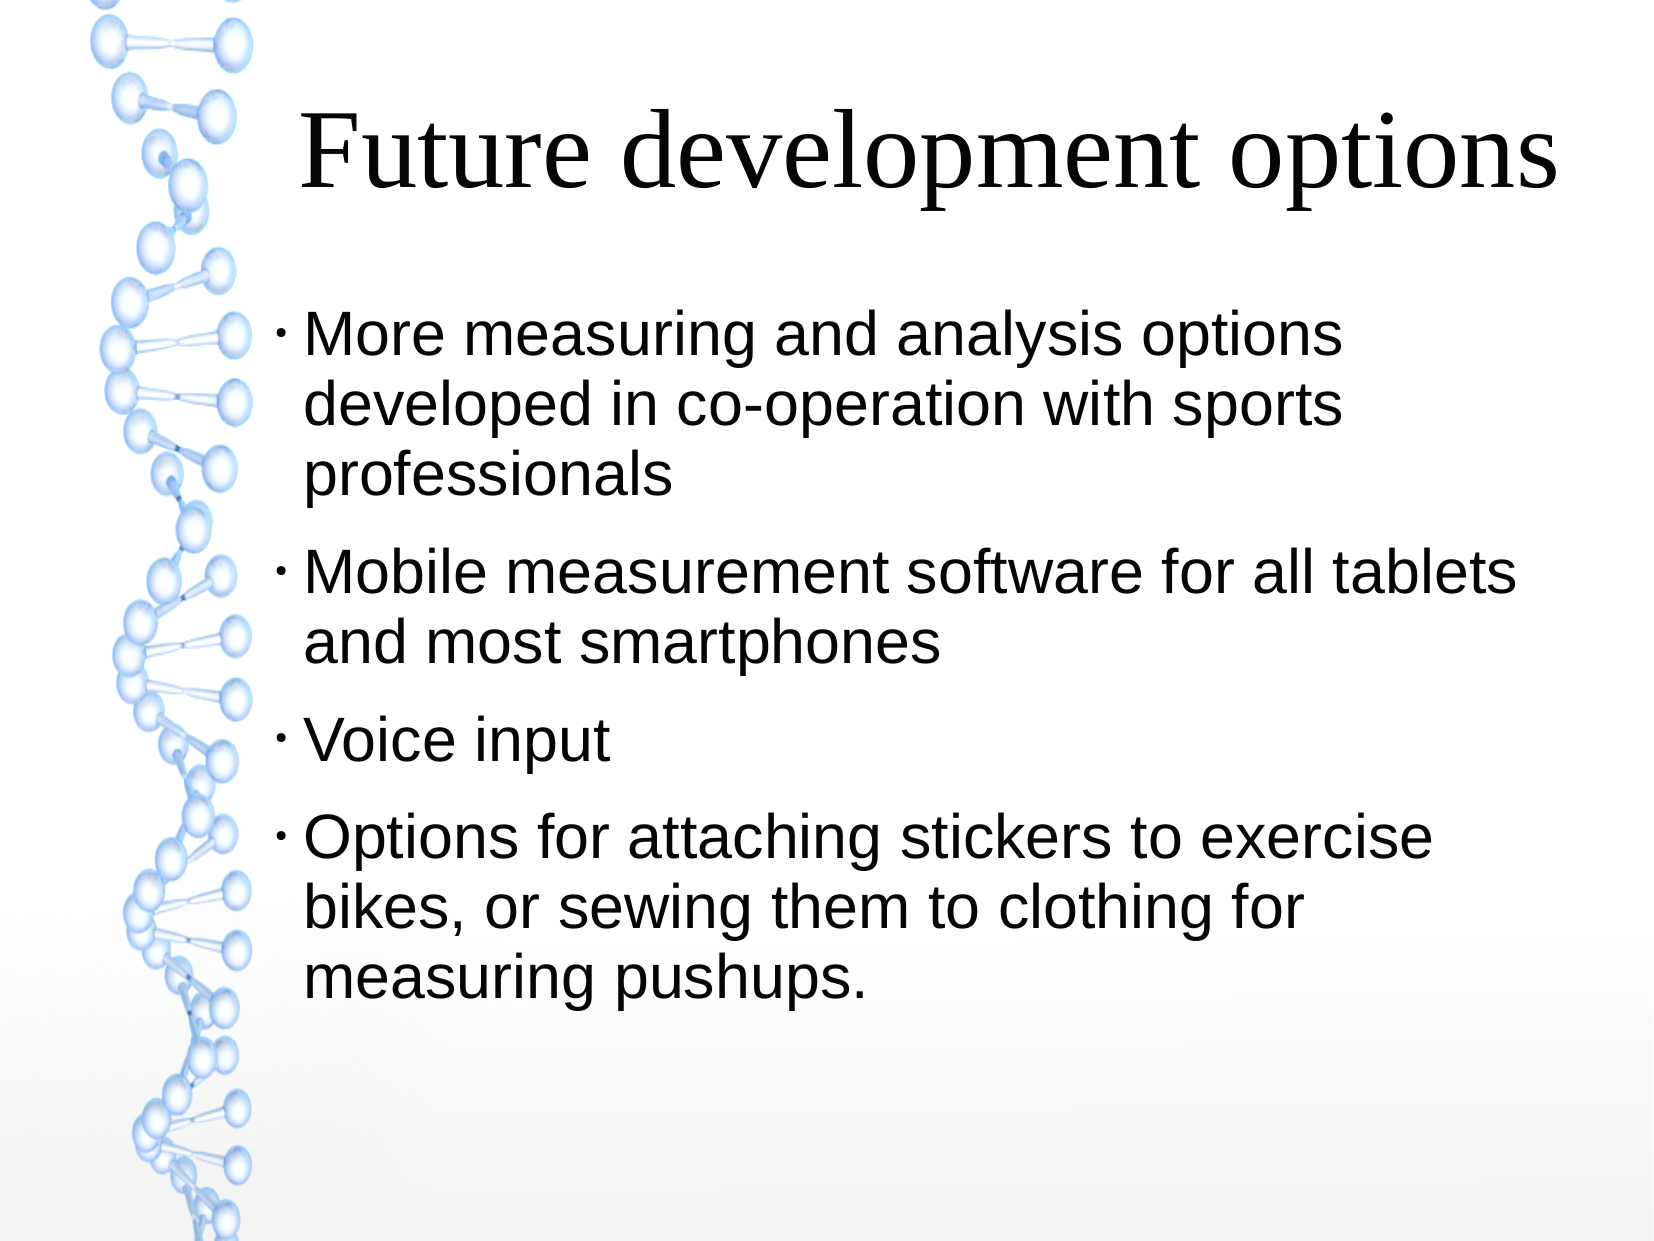

# Future development options
More measuring and analysis options developed in co-operation with sports professionals
Mobile measurement software for all tablets and most smartphones
Voice input
Options for attaching stickers to exercise bikes, or sewing them to clothing for measuring pushups.